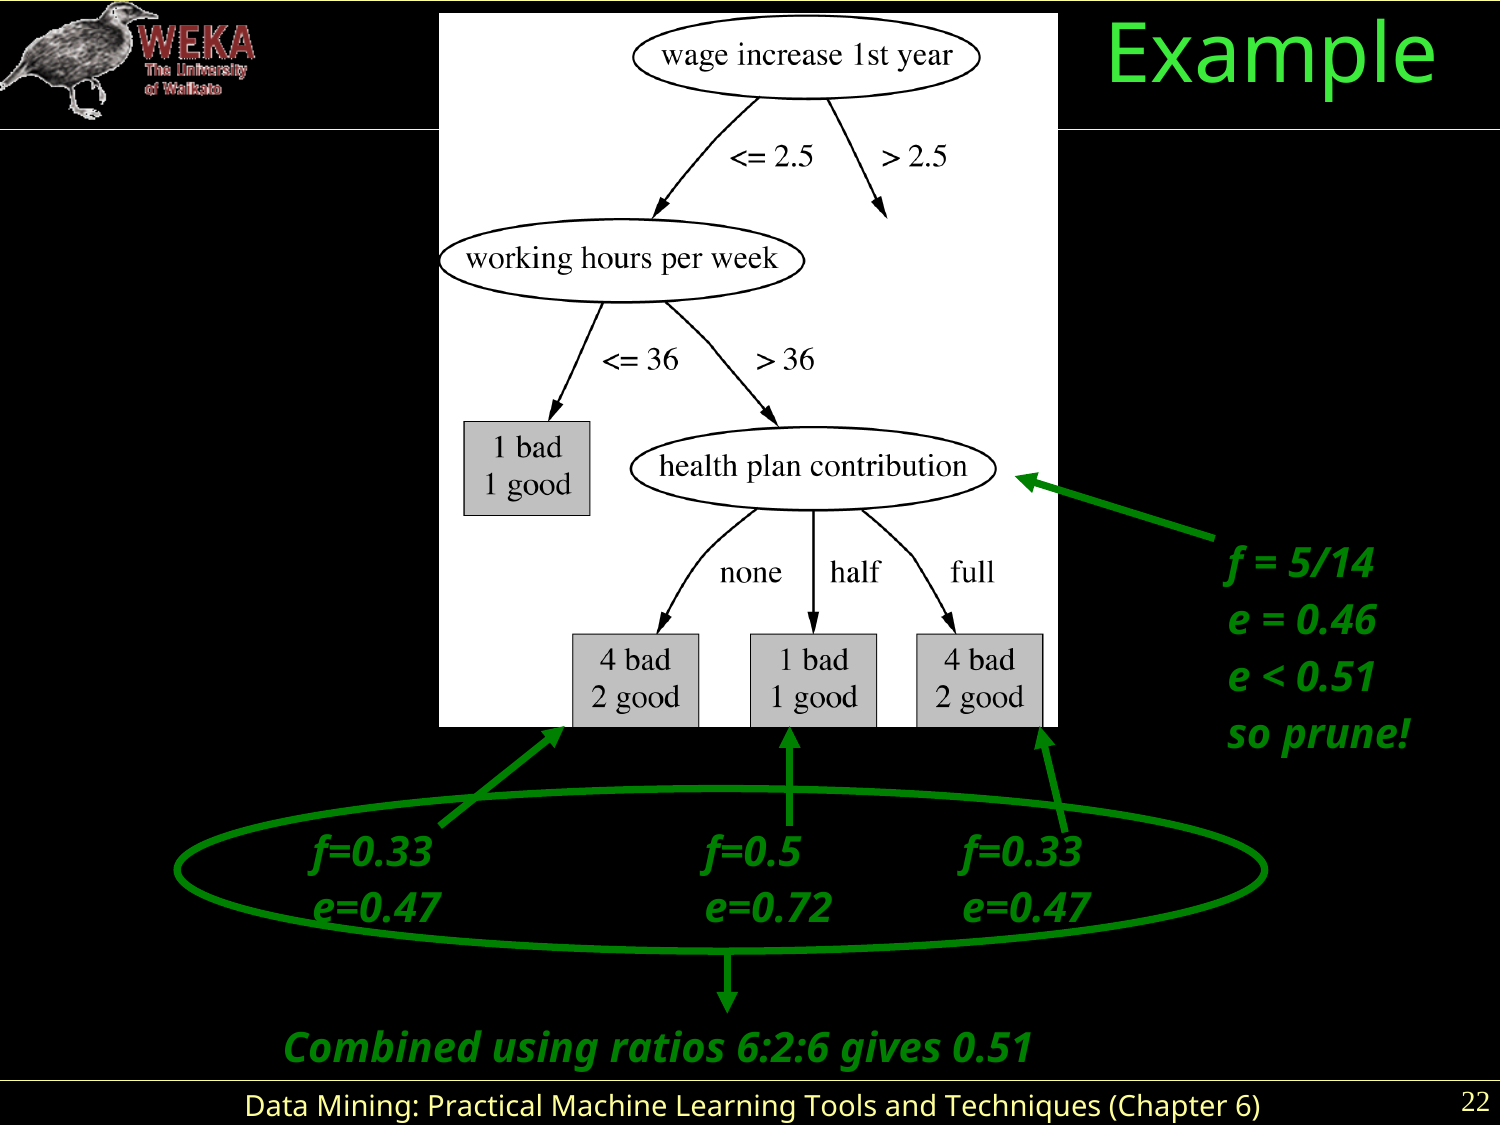

# Example
f = 5/14
e = 0.46
e < 0.51
so prune!
f=0.33 e=0.47
f=0.5 e=0.72
f=0.33 e=0.47
Combined using ratios 6:2:6 gives 0.51
Data Mining: Practical Machine Learning Tools and Techniques (Chapter 6)
22